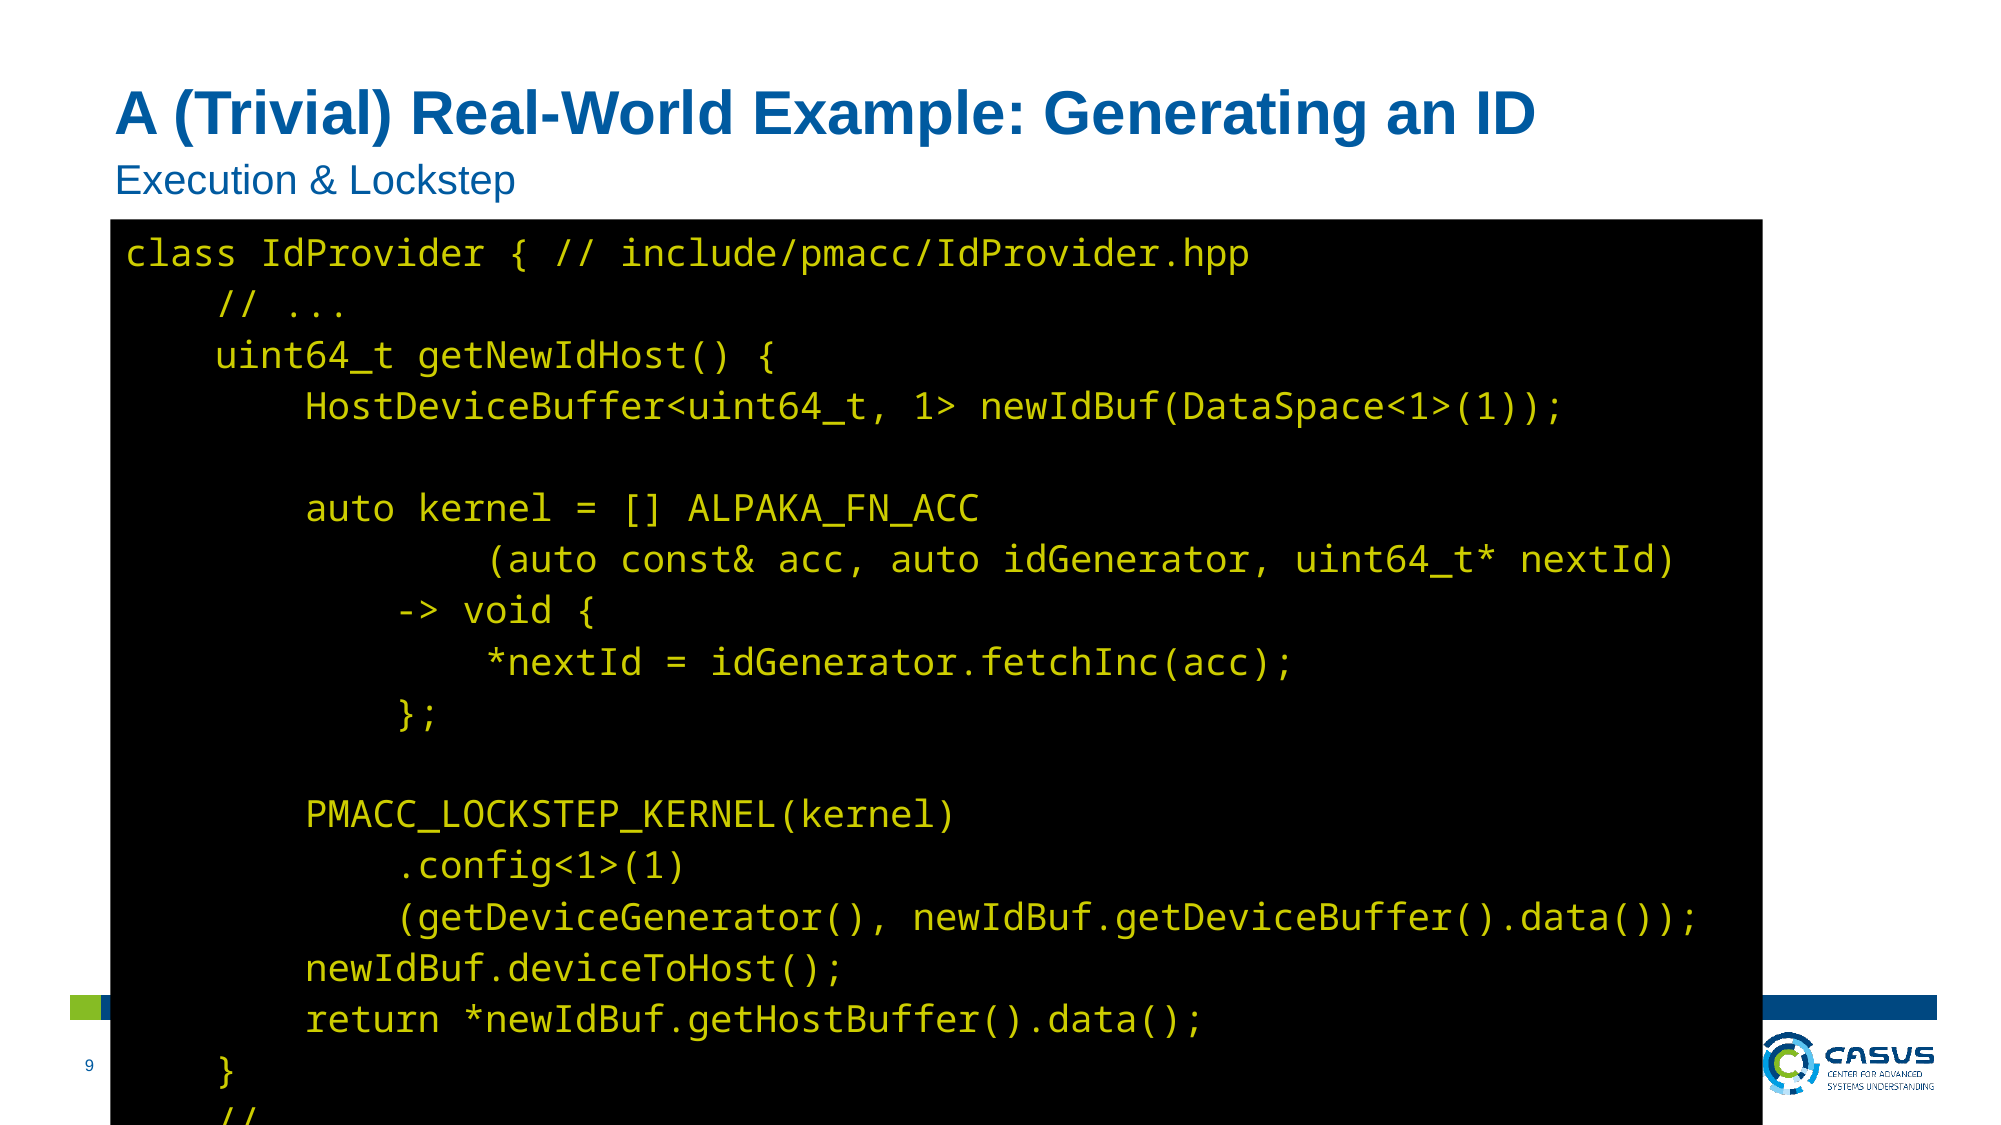

# A (Trivial) Real-World Example: Generating an ID
Execution & Lockstep
class IdProvider { // include/pmacc/IdProvider.hpp
 // ...
 uint64_t getNewIdHost() {
 HostDeviceBuffer<uint64_t, 1> newIdBuf(DataSpace<1>(1));
 auto kernel = [] ALPAKA_FN_ACC
 (auto const& acc, auto idGenerator, uint64_t* nextId)
 -> void {
 *nextId = idGenerator.fetchInc(acc);
 };
 PMACC_LOCKSTEP_KERNEL(kernel)
 .config<1>(1)
 (getDeviceGenerator(), newIdBuf.getDeviceBuffer().data());
 newIdBuf.deviceToHost();
 return *newIdBuf.getHostBuffer().data();
 }
 // ...
};
9
Date
Title of presentation